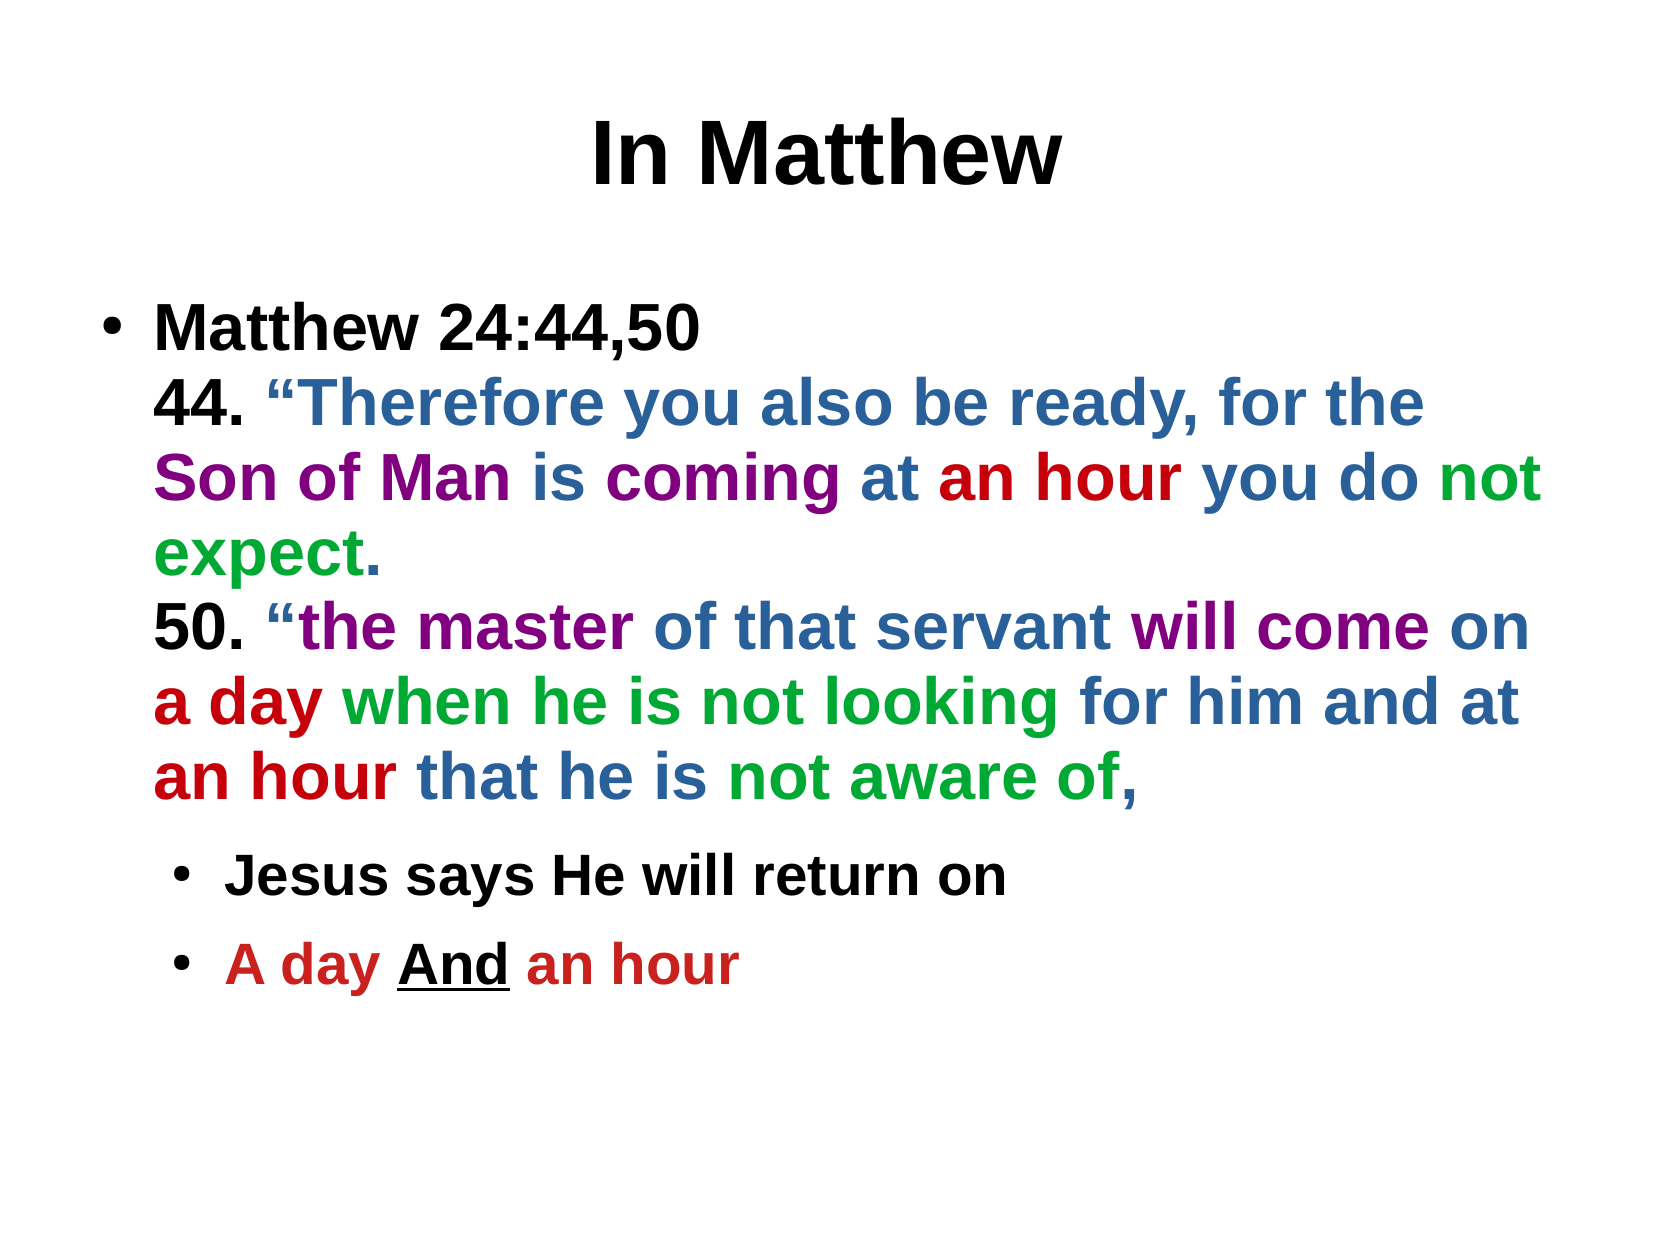

# In Matthew
Matthew 24:44,50
44. “Therefore you also be ready, for the Son of Man is coming at an hour you do not expect.
50. “the master of that servant will come on a day when he is not looking for him and at an hour that he is not aware of,
Jesus says He will return on
A day And an hour